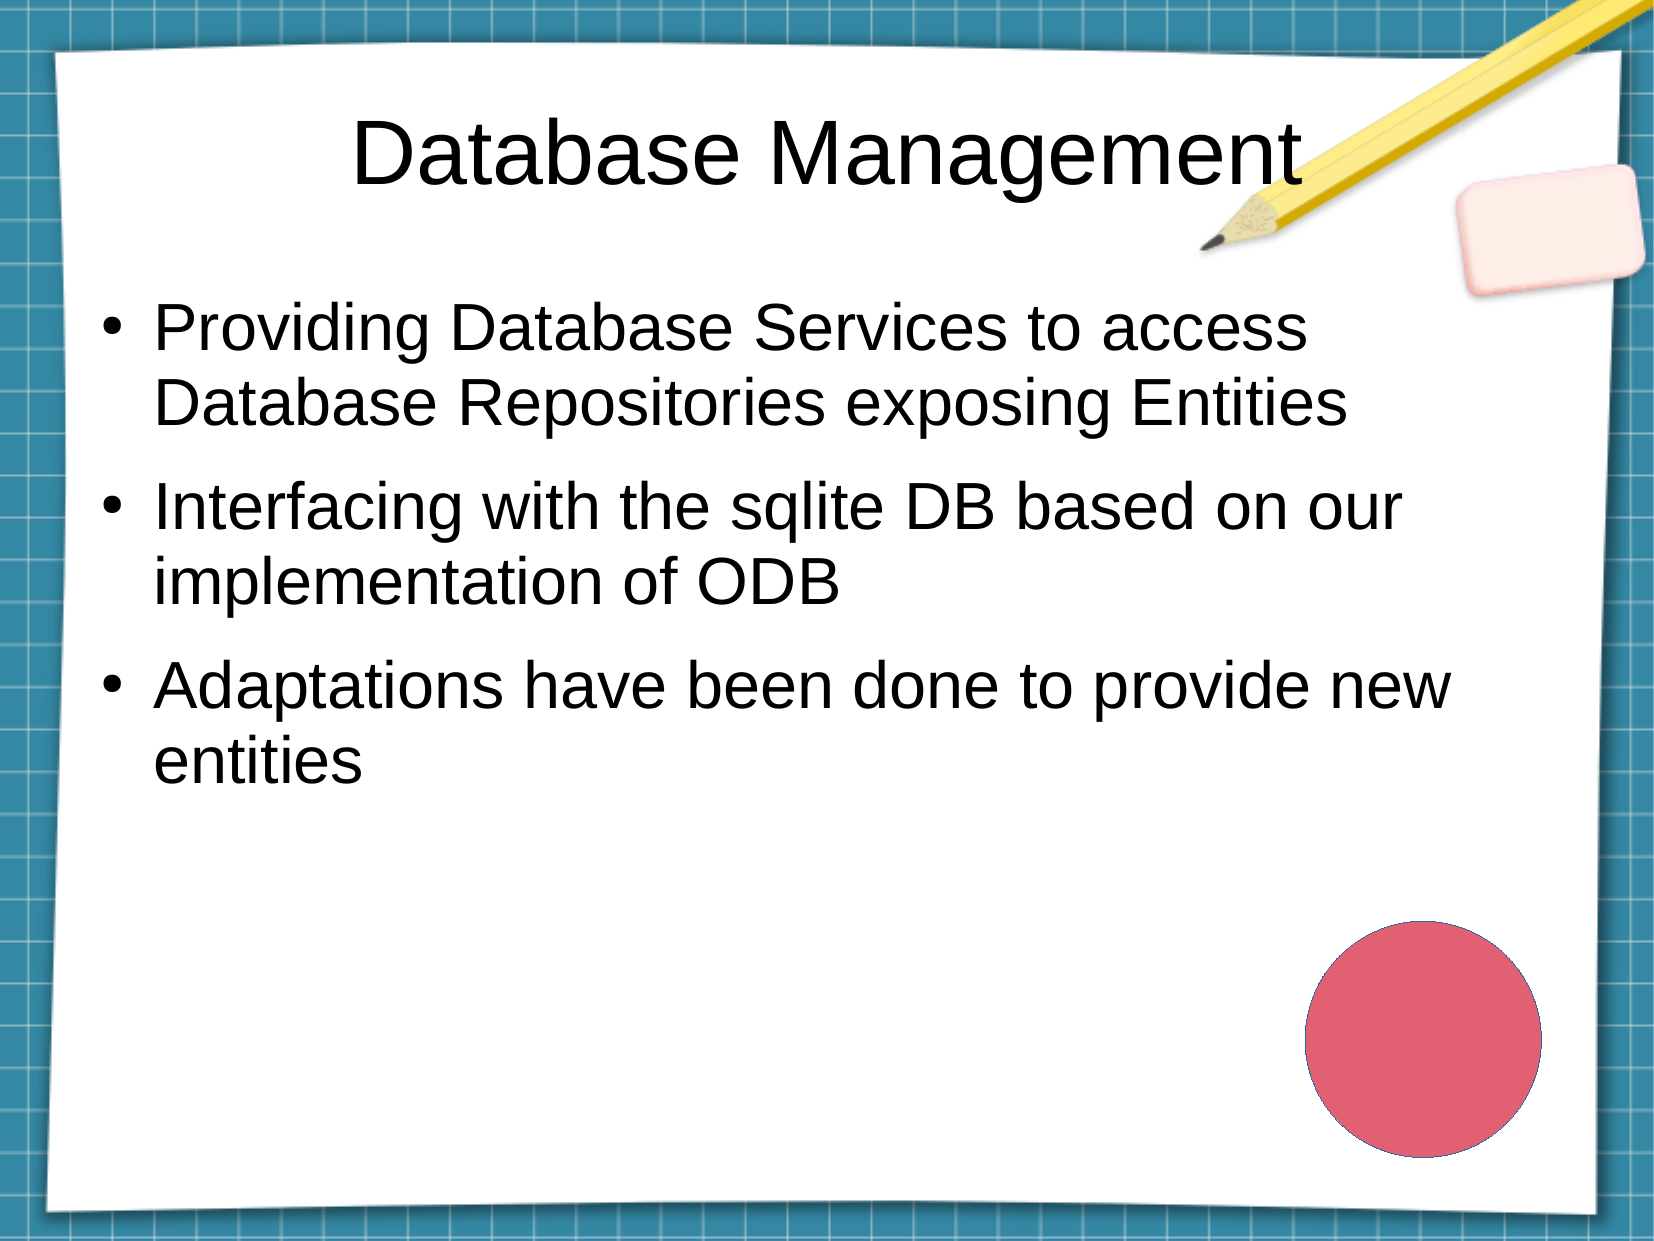

# Database Management
Providing Database Services to access Database Repositories exposing Entities
Interfacing with the sqlite DB based on our implementation of ODB
Adaptations have been done to provide new entities